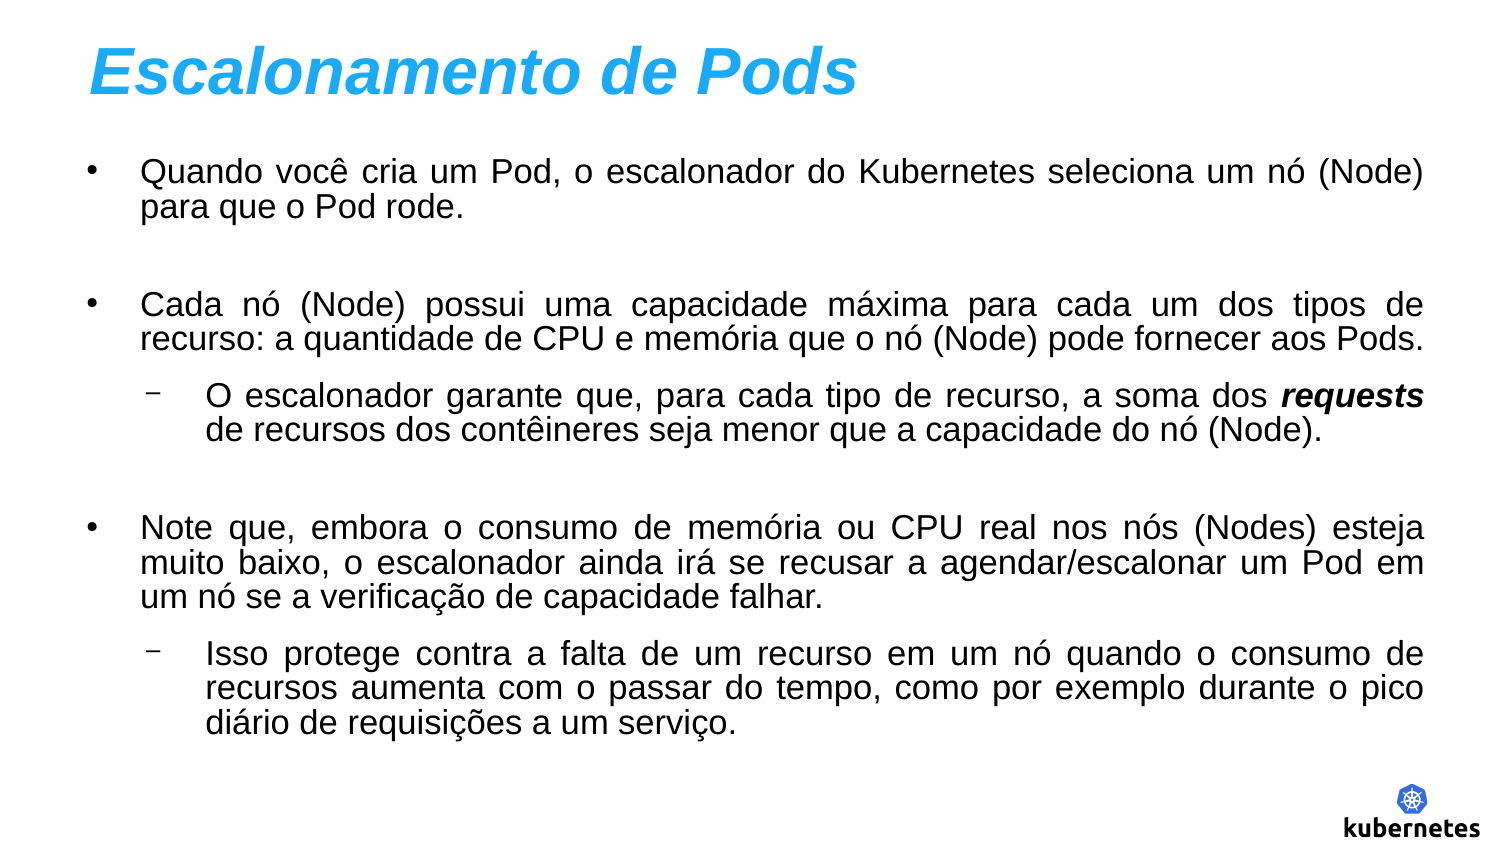

# Escalonamento de Pods
Quando você cria um Pod, o escalonador do Kubernetes seleciona um nó (Node) para que o Pod rode.
Cada nó (Node) possui uma capacidade máxima para cada um dos tipos de recurso: a quantidade de CPU e memória que o nó (Node) pode fornecer aos Pods.
O escalonador garante que, para cada tipo de recurso, a soma dos requests de recursos dos contêineres seja menor que a capacidade do nó (Node).
Note que, embora o consumo de memória ou CPU real nos nós (Nodes) esteja muito baixo, o escalonador ainda irá se recusar a agendar/escalonar um Pod em um nó se a verificação de capacidade falhar.
Isso protege contra a falta de um recurso em um nó quando o consumo de recursos aumenta com o passar do tempo, como por exemplo durante o pico diário de requisições a um serviço.